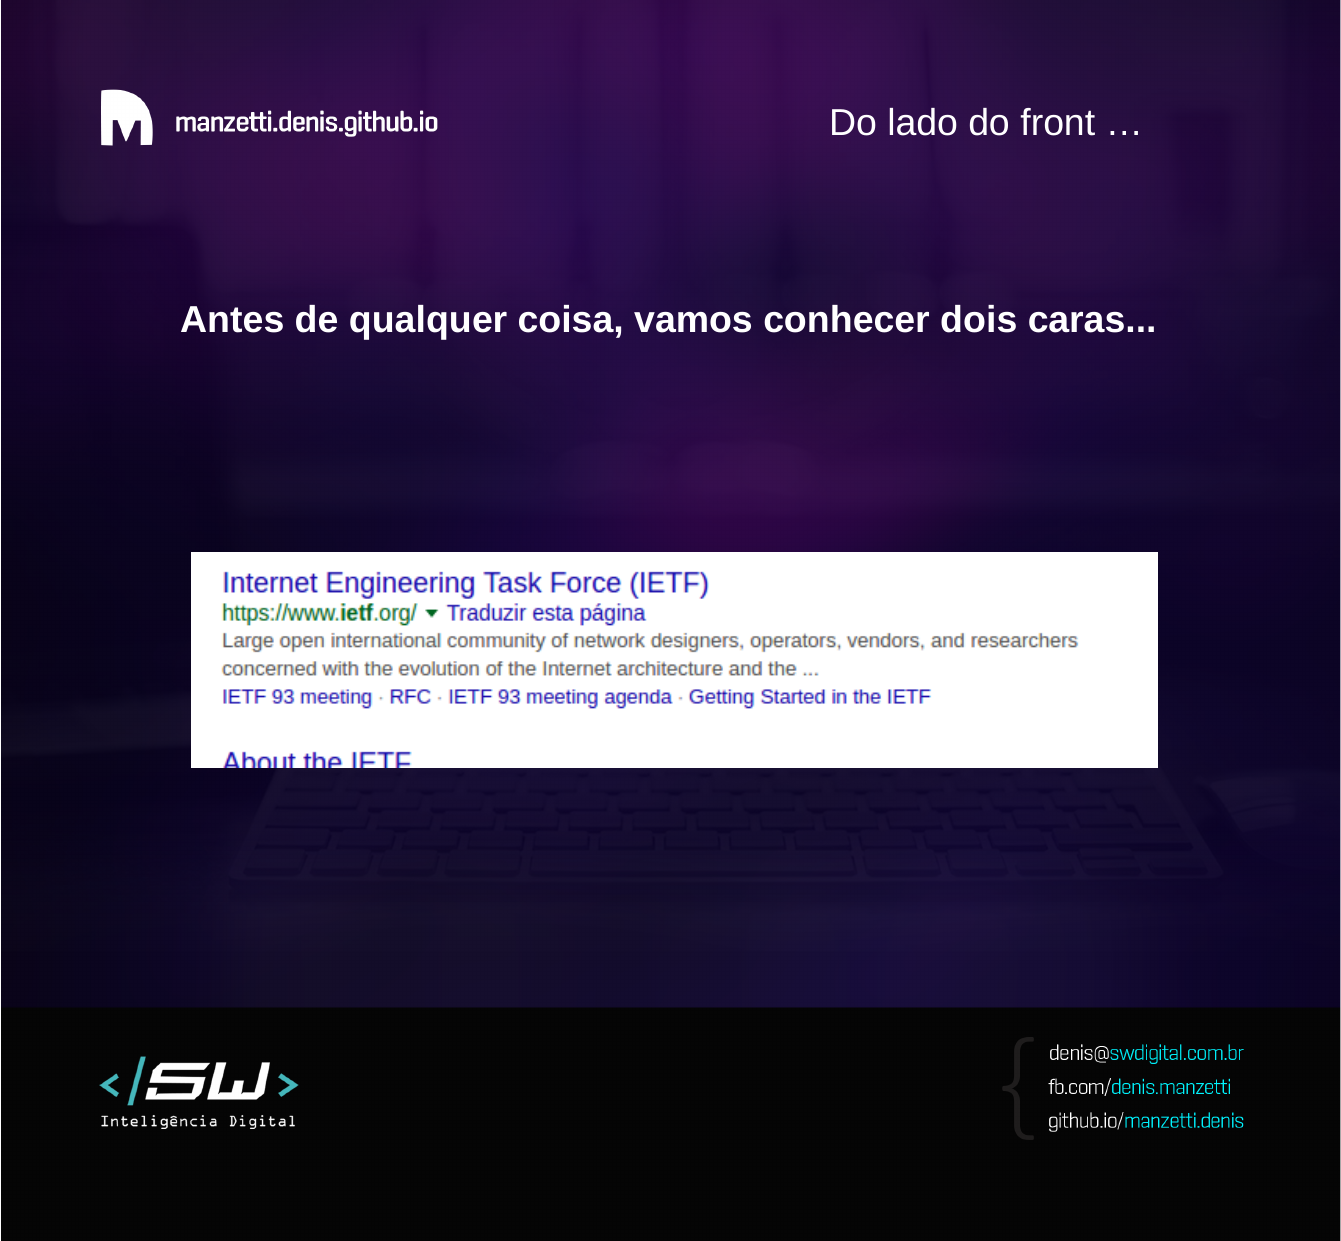

Do lado do front …
Antes de qualquer coisa, vamos conhecer dois caras...
O herói